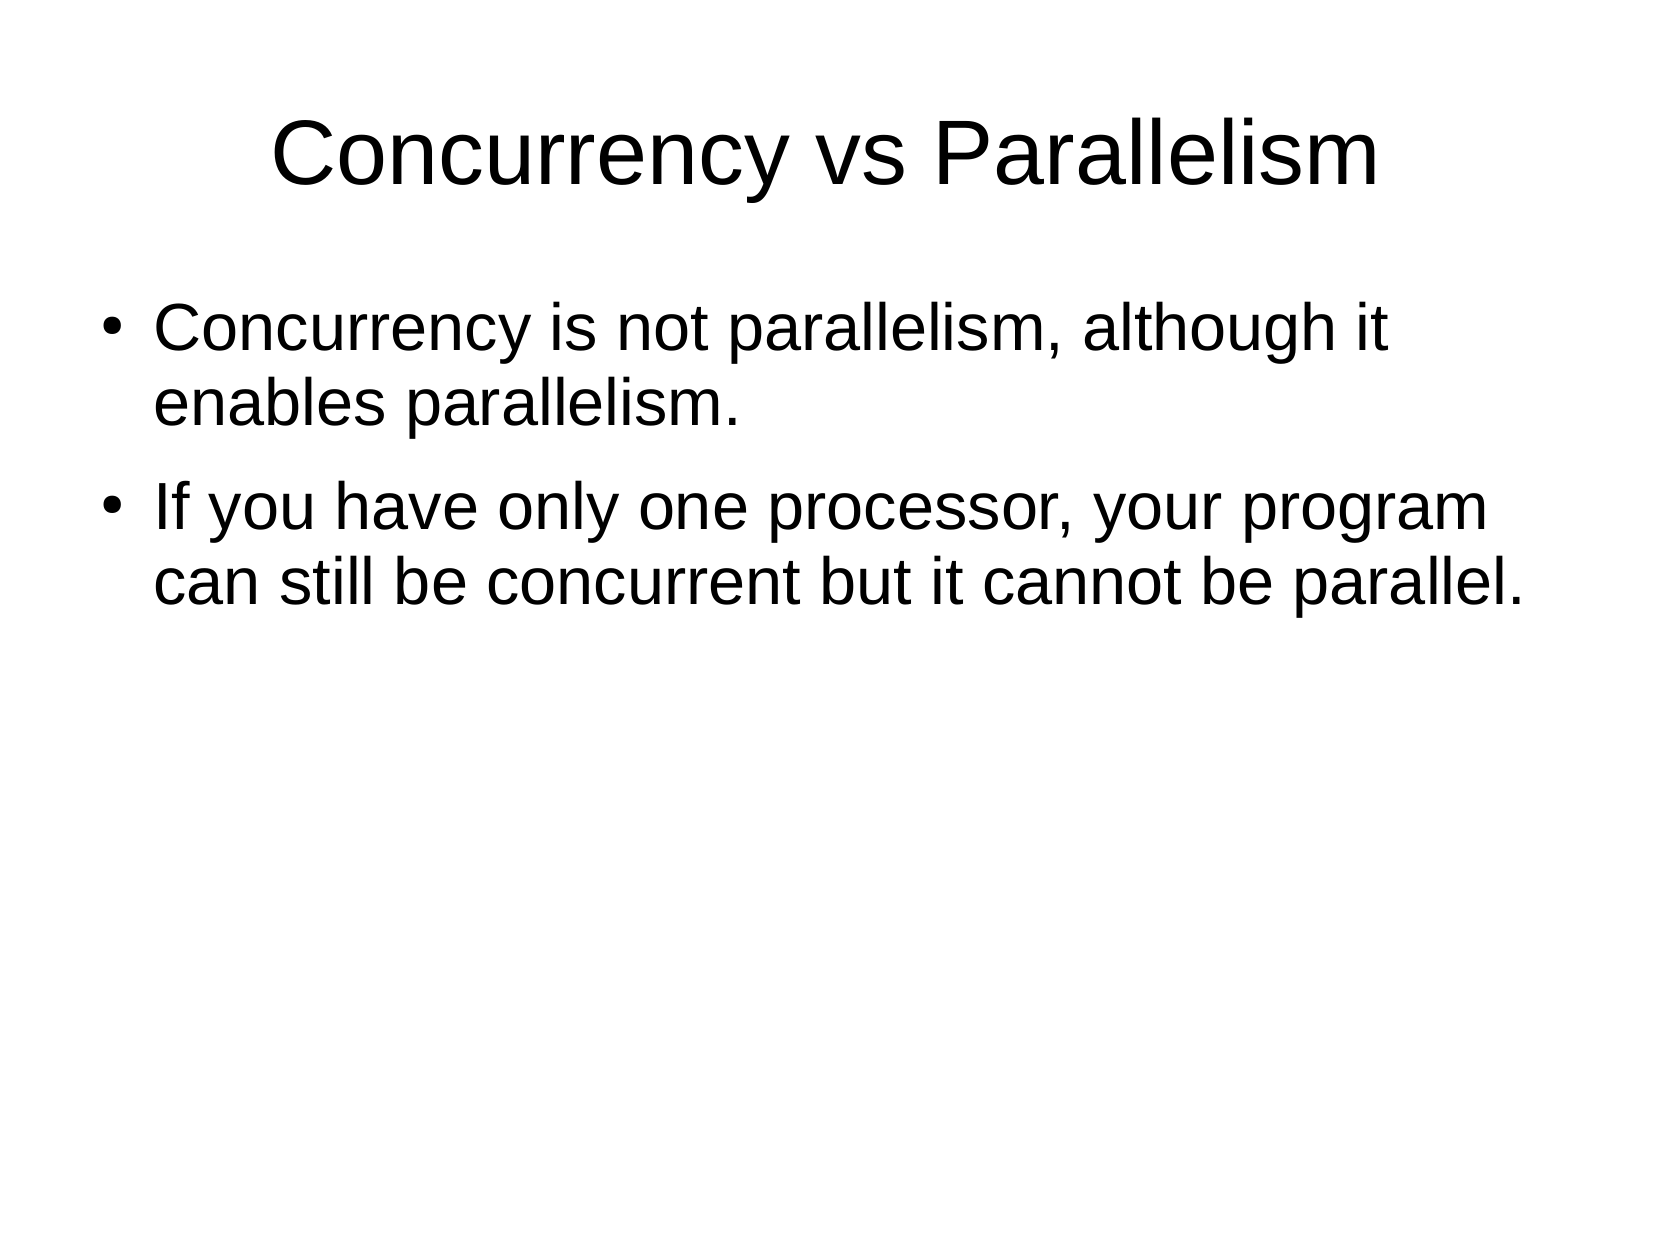

# Concurrency vs Parallelism
Concurrency is not parallelism, although it enables parallelism.
If you have only one processor, your program can still be concurrent but it cannot be parallel.